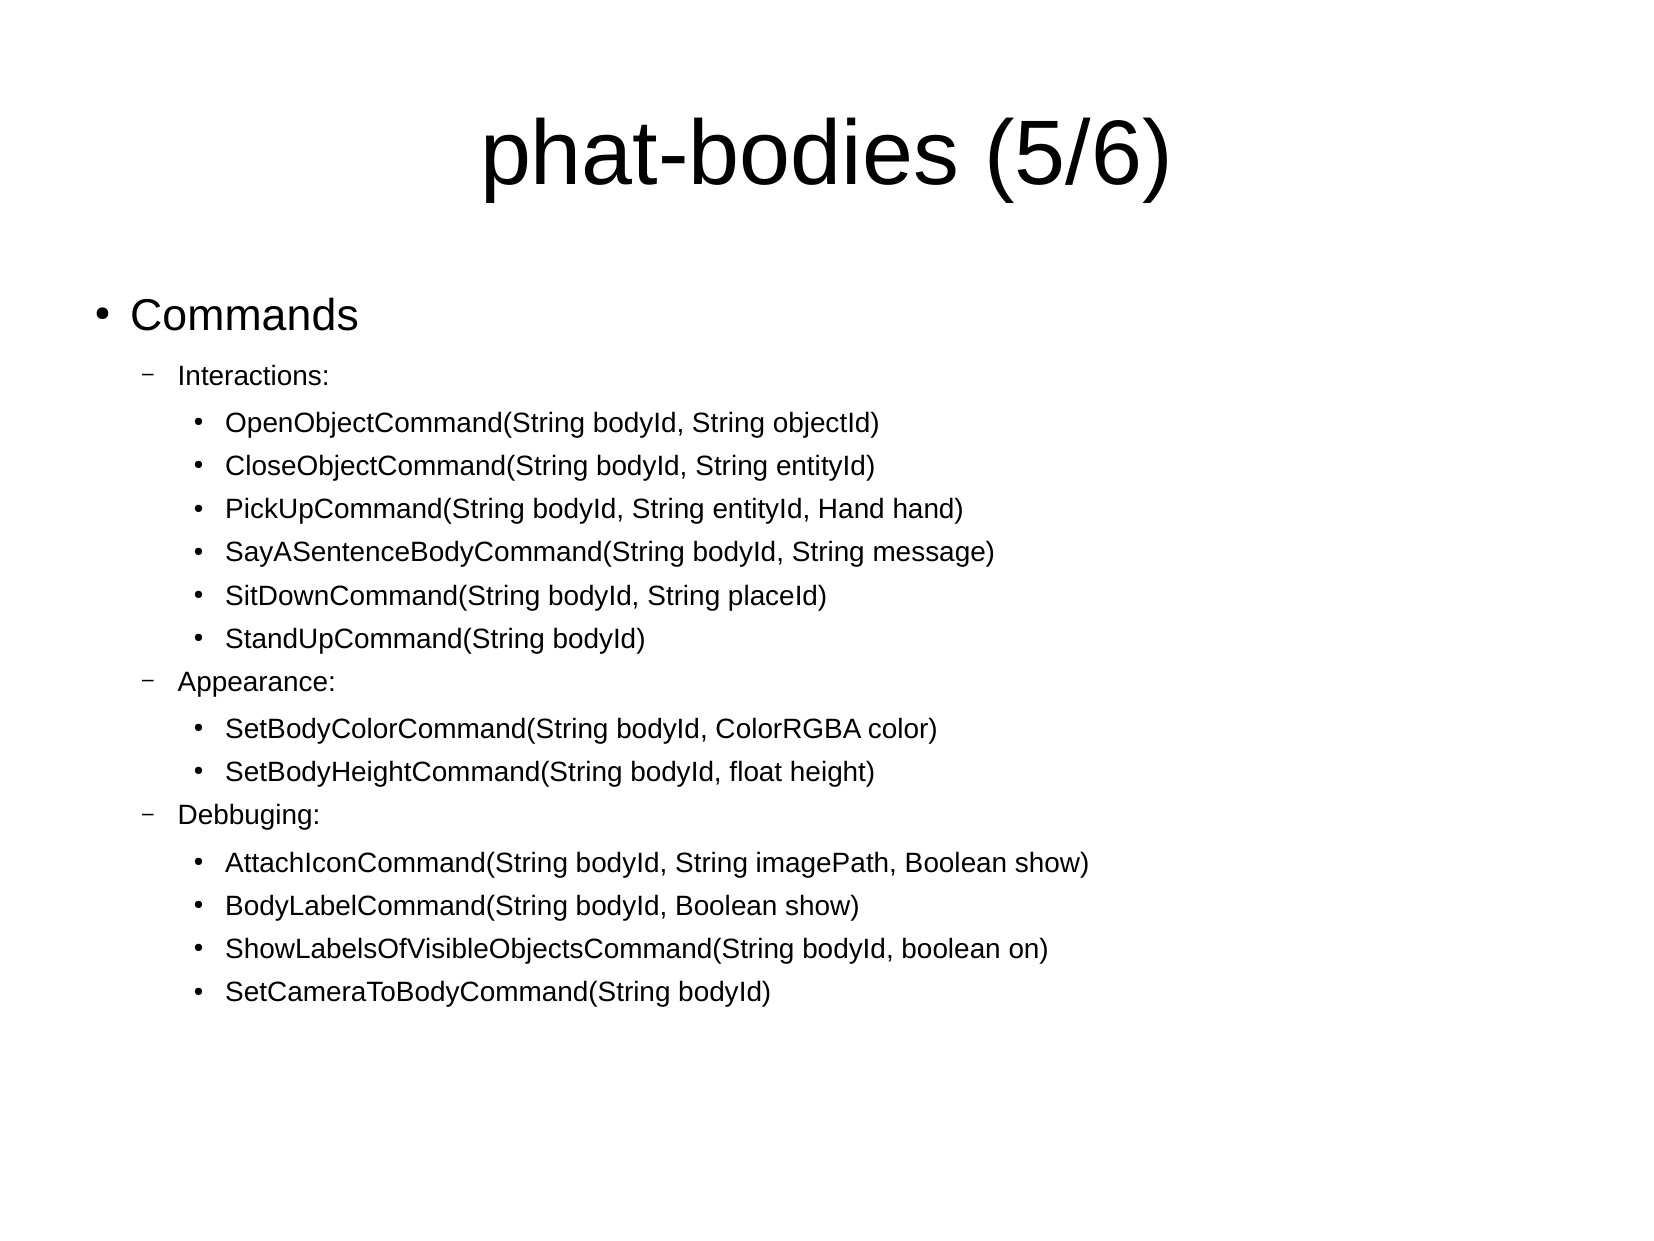

# phat-bodies (5/6)
Commands
Interactions:
OpenObjectCommand(String bodyId, String objectId)
CloseObjectCommand(String bodyId, String entityId)
PickUpCommand(String bodyId, String entityId, Hand hand)
SayASentenceBodyCommand(String bodyId, String message)
SitDownCommand(String bodyId, String placeId)
StandUpCommand(String bodyId)
Appearance:
SetBodyColorCommand(String bodyId, ColorRGBA color)
SetBodyHeightCommand(String bodyId, float height)
Debbuging:
AttachIconCommand(String bodyId, String imagePath, Boolean show)
BodyLabelCommand(String bodyId, Boolean show)
ShowLabelsOfVisibleObjectsCommand(String bodyId, boolean on)
SetCameraToBodyCommand(String bodyId)